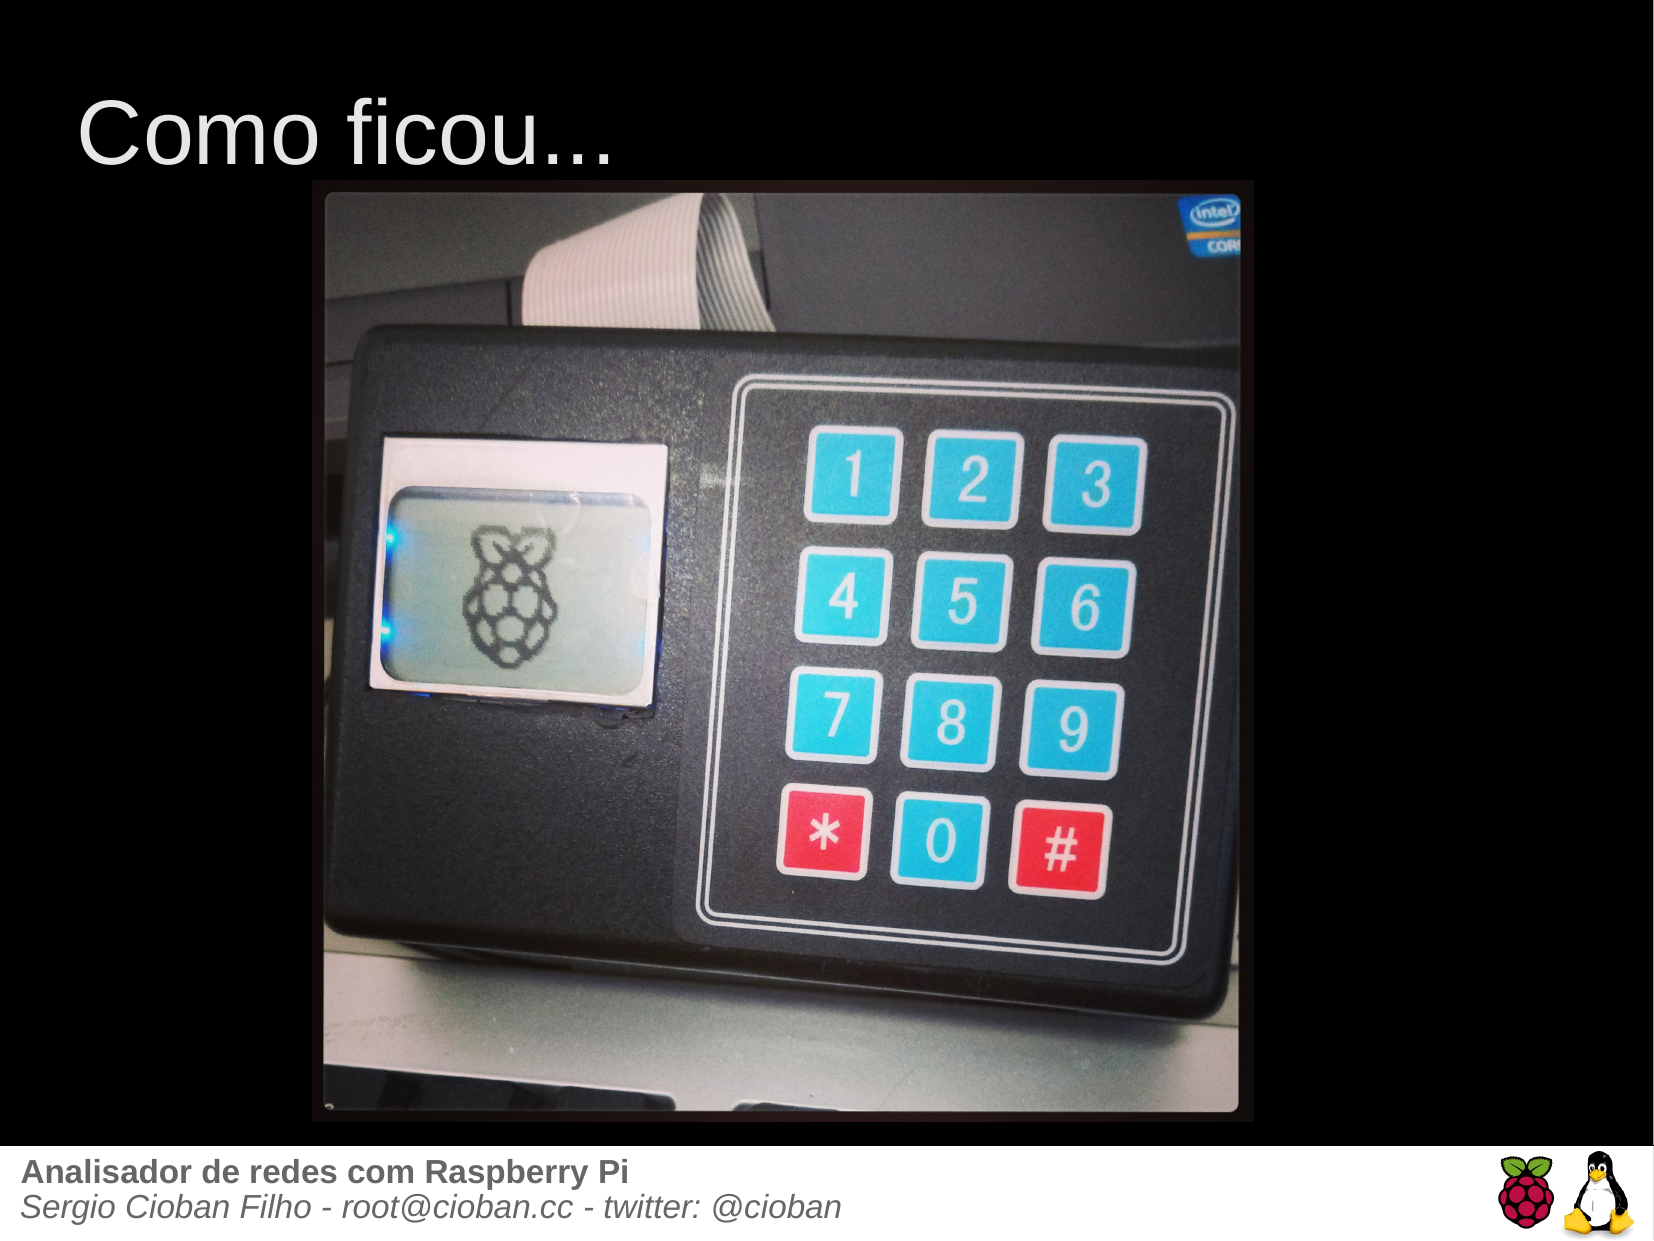

# Como ficou...
Virtualização é o processo de executar vários sistemas operacionais em um único equipamento.
Uma máquina virtual é um ambiente operacional completo que se comporta como se fosse um computador independente.
“Hóspedes” virtualizados - fullyvirt
“Hóspedes” paravirtualizados - paravirt